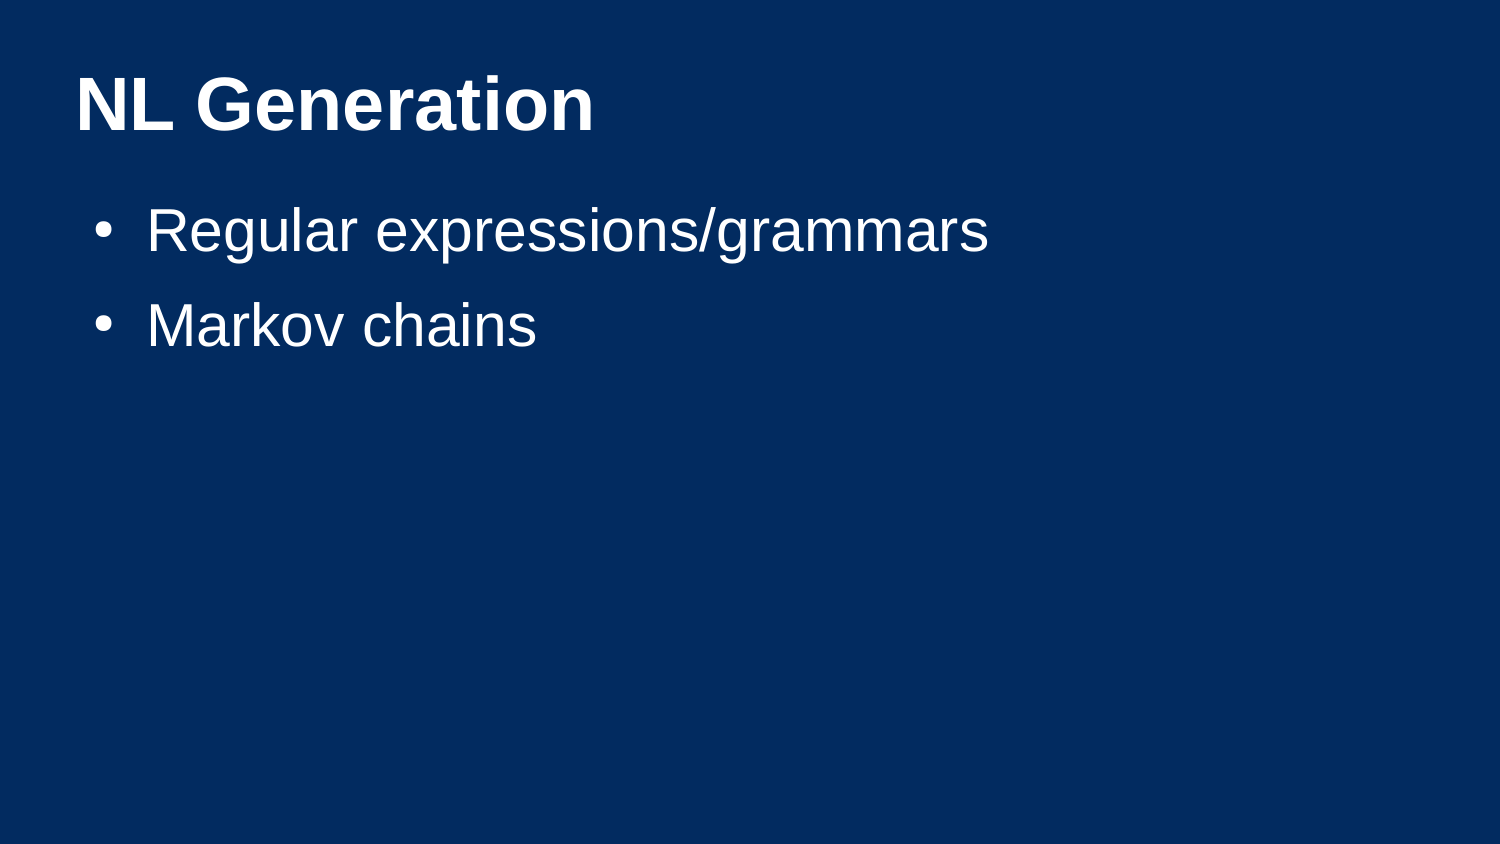

# NL Generation
Regular expressions/grammars
Markov chains